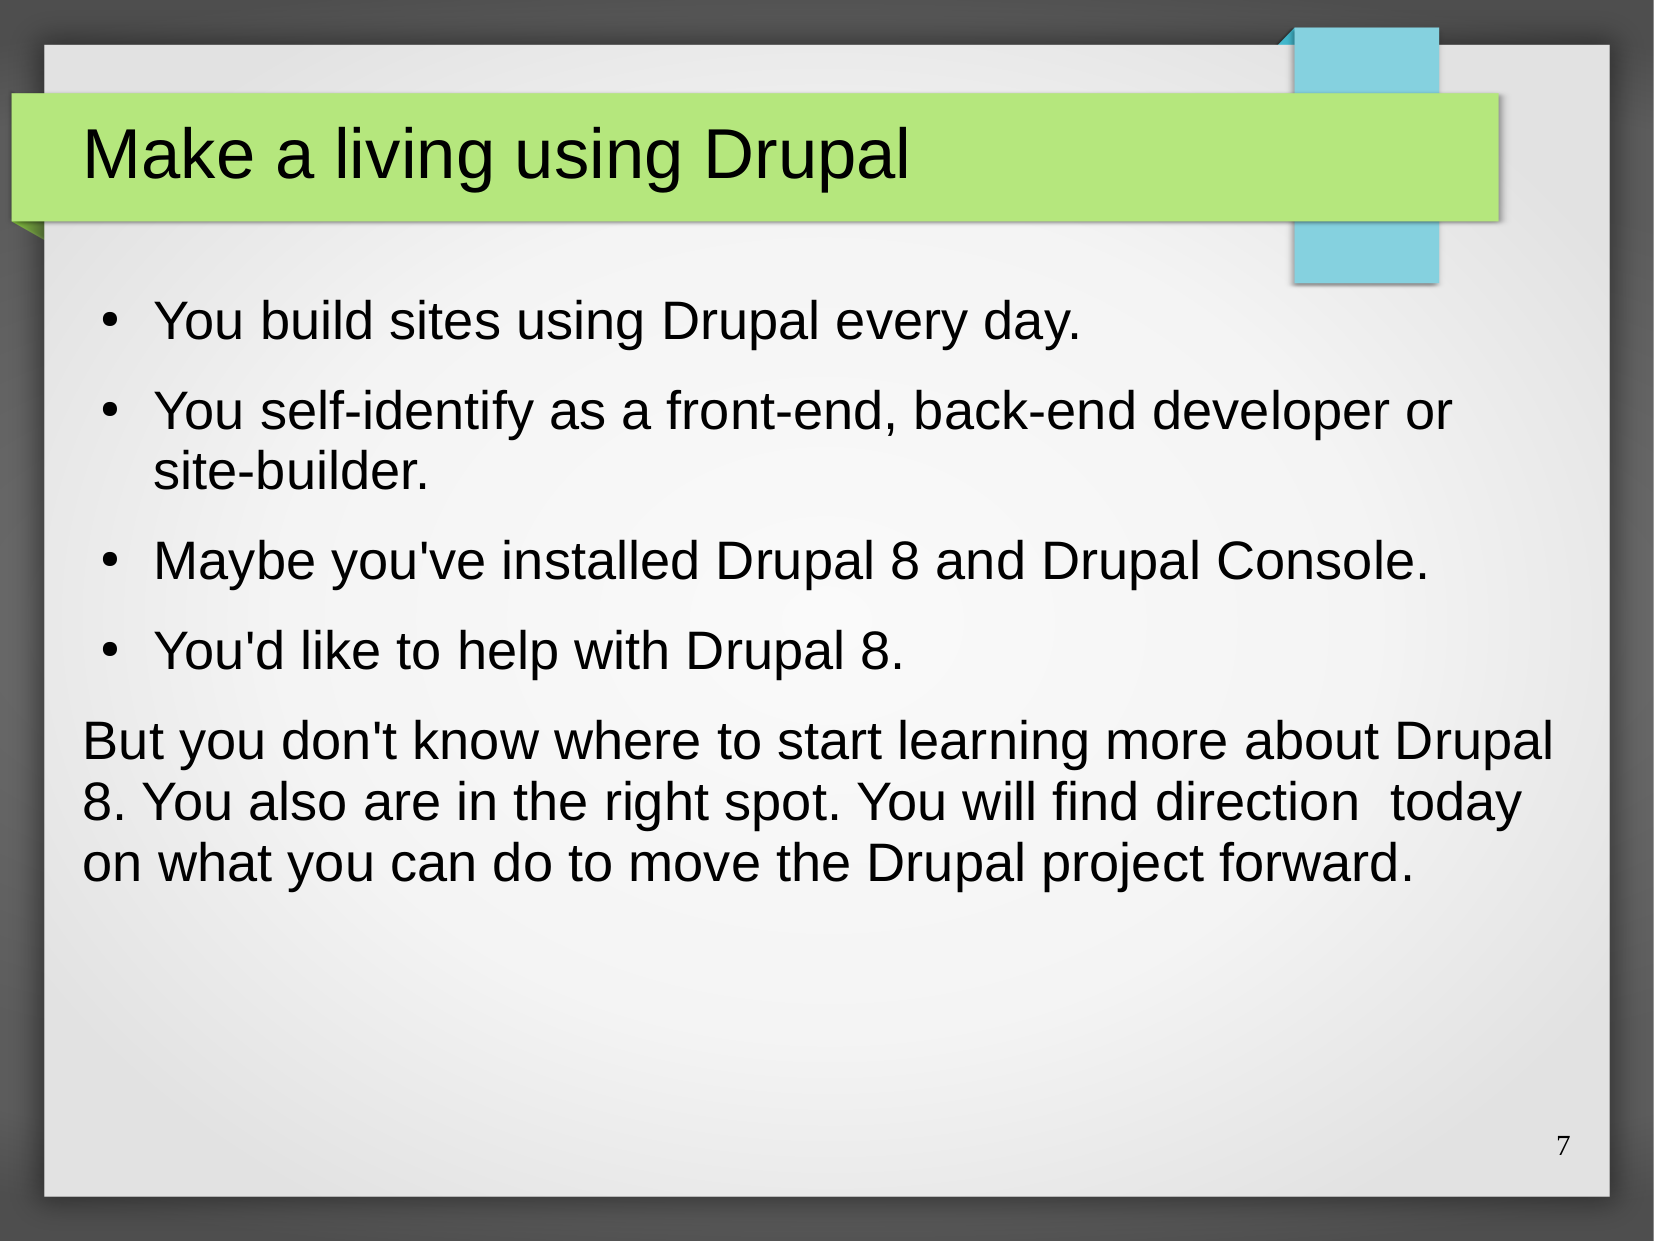

# Make a living using Drupal
You build sites using Drupal every day.
You self-identify as a front-end, back-end developer or site-builder.
Maybe you've installed Drupal 8 and Drupal Console.
You'd like to help with Drupal 8.
But you don't know where to start learning more about Drupal 8. You also are in the right spot. You will find direction today on what you can do to move the Drupal project forward.
7